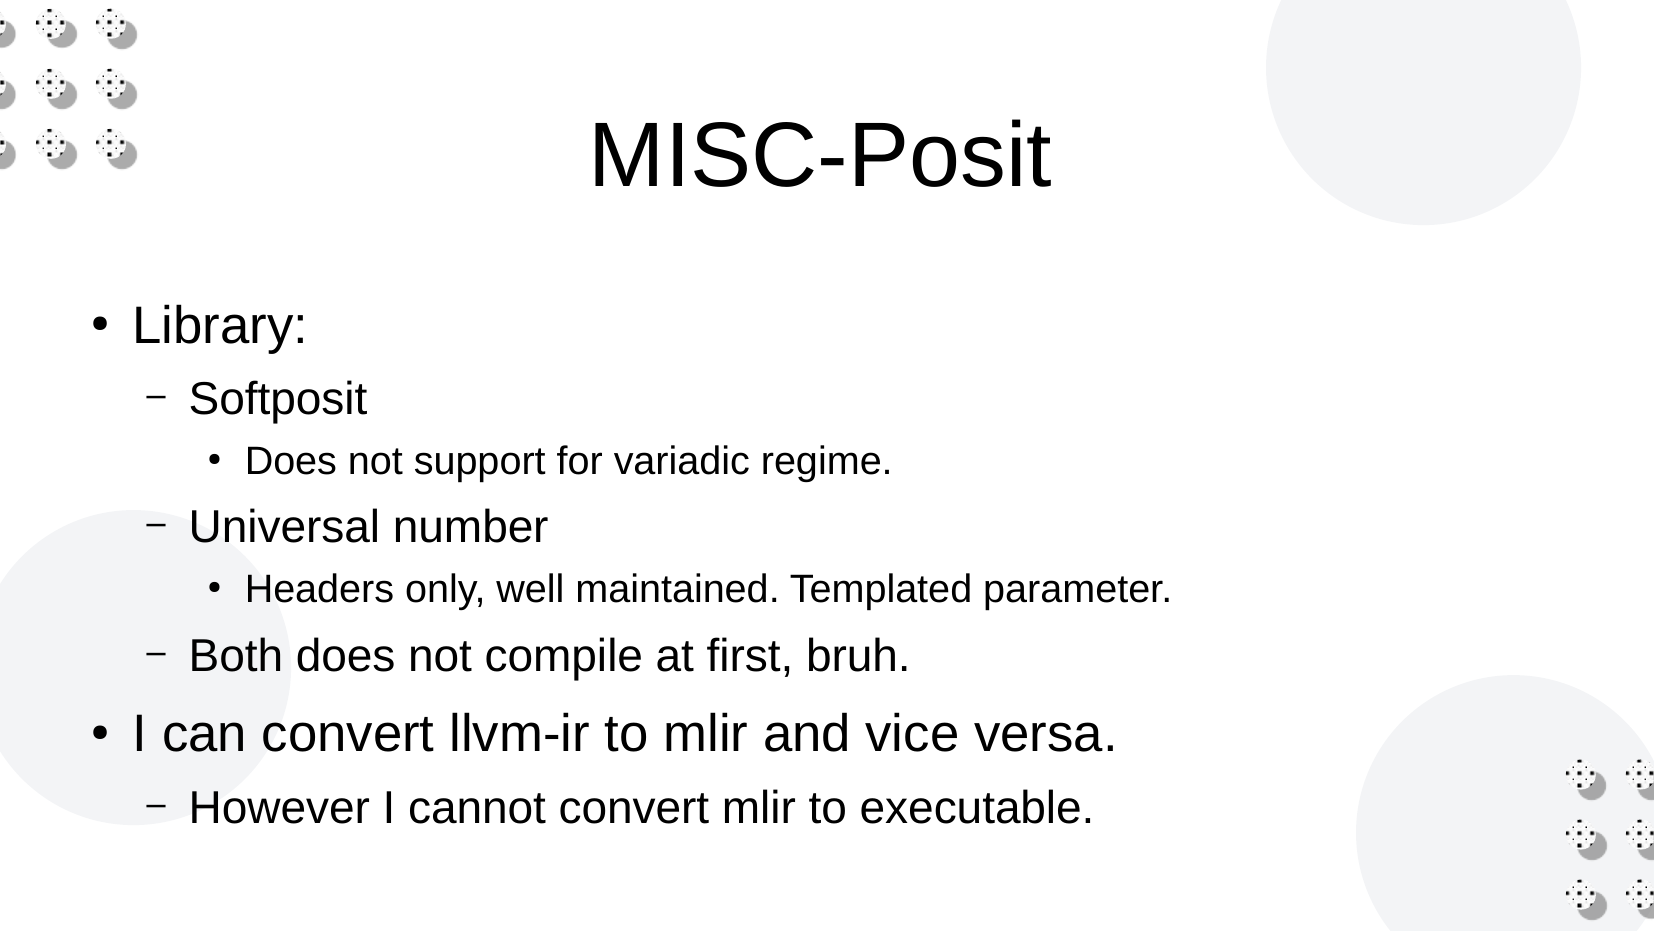

# MISC-Posit
Library:
Softposit
Does not support for variadic regime.
Universal number
Headers only, well maintained. Templated parameter.
Both does not compile at first, bruh.
I can convert llvm-ir to mlir and vice versa.
However I cannot convert mlir to executable.